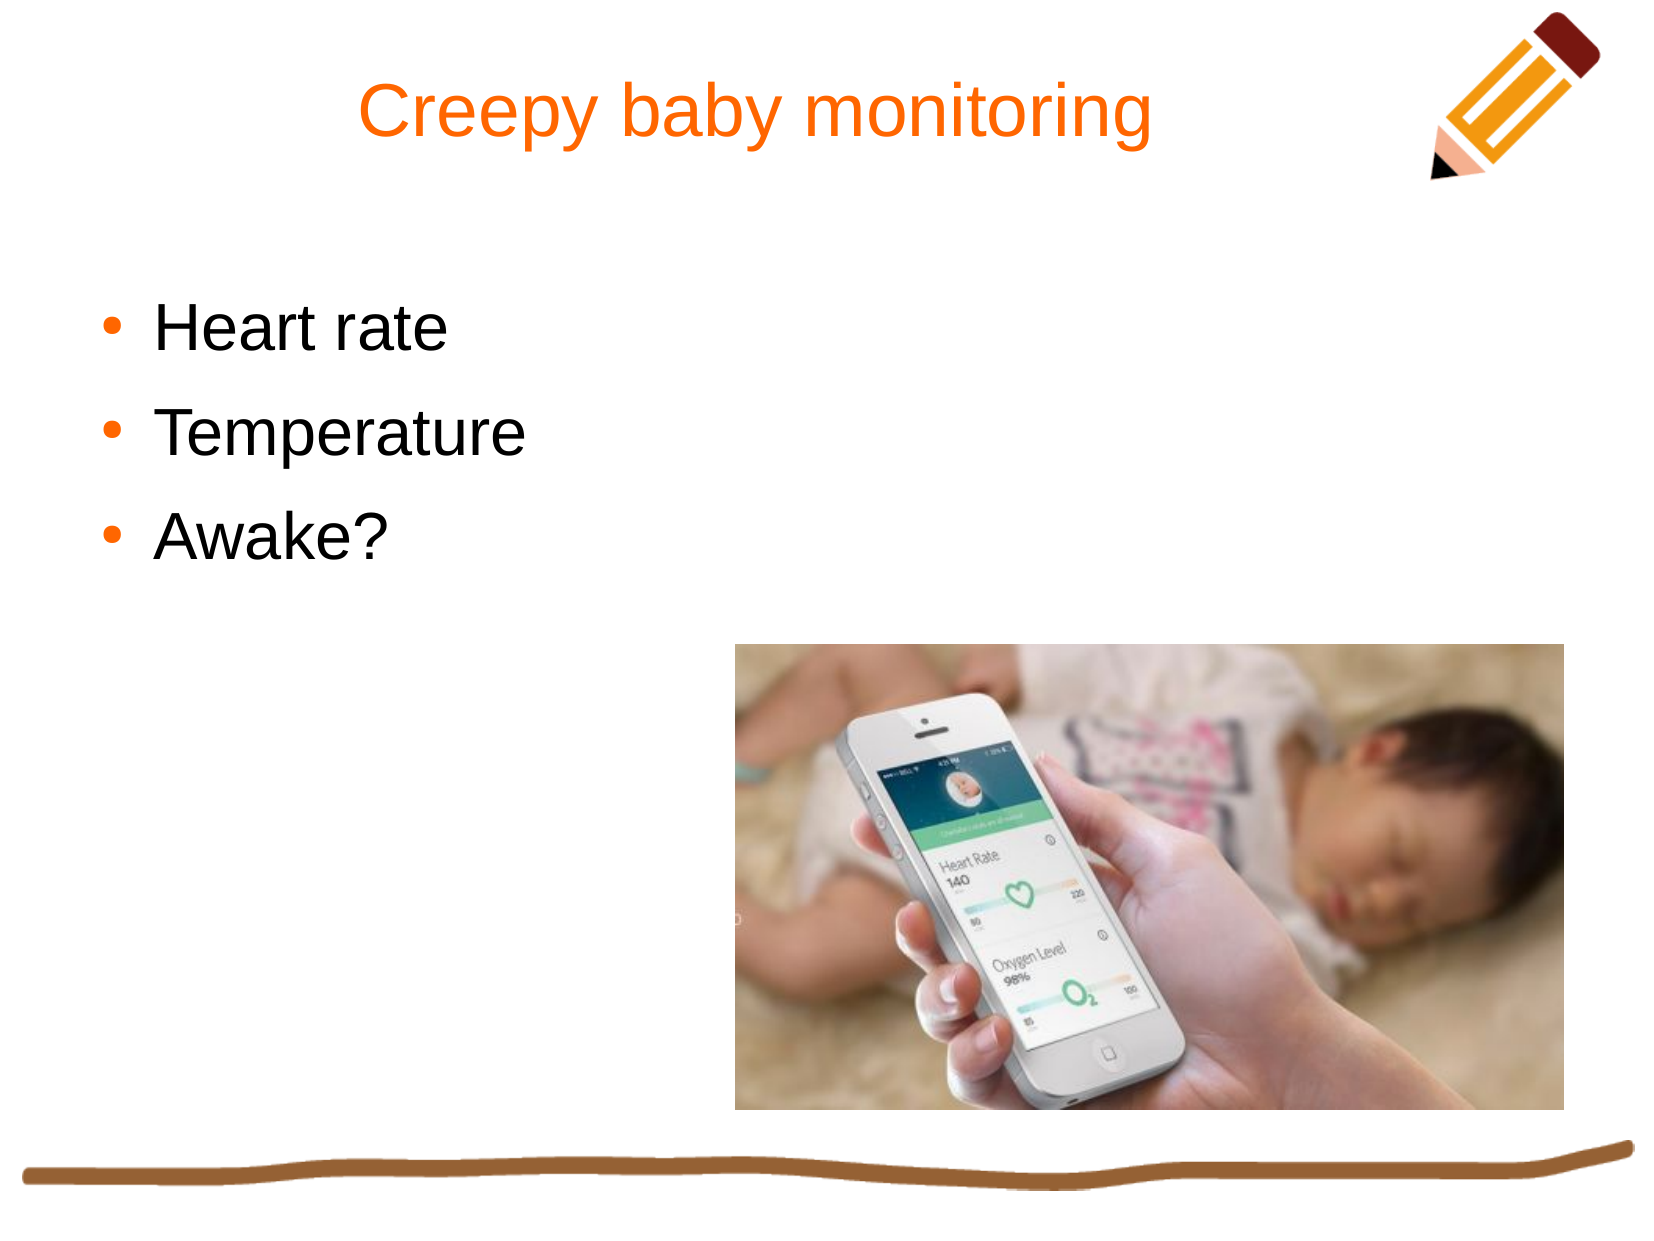

# Creepy baby monitoring
Heart rate
Temperature
Awake?